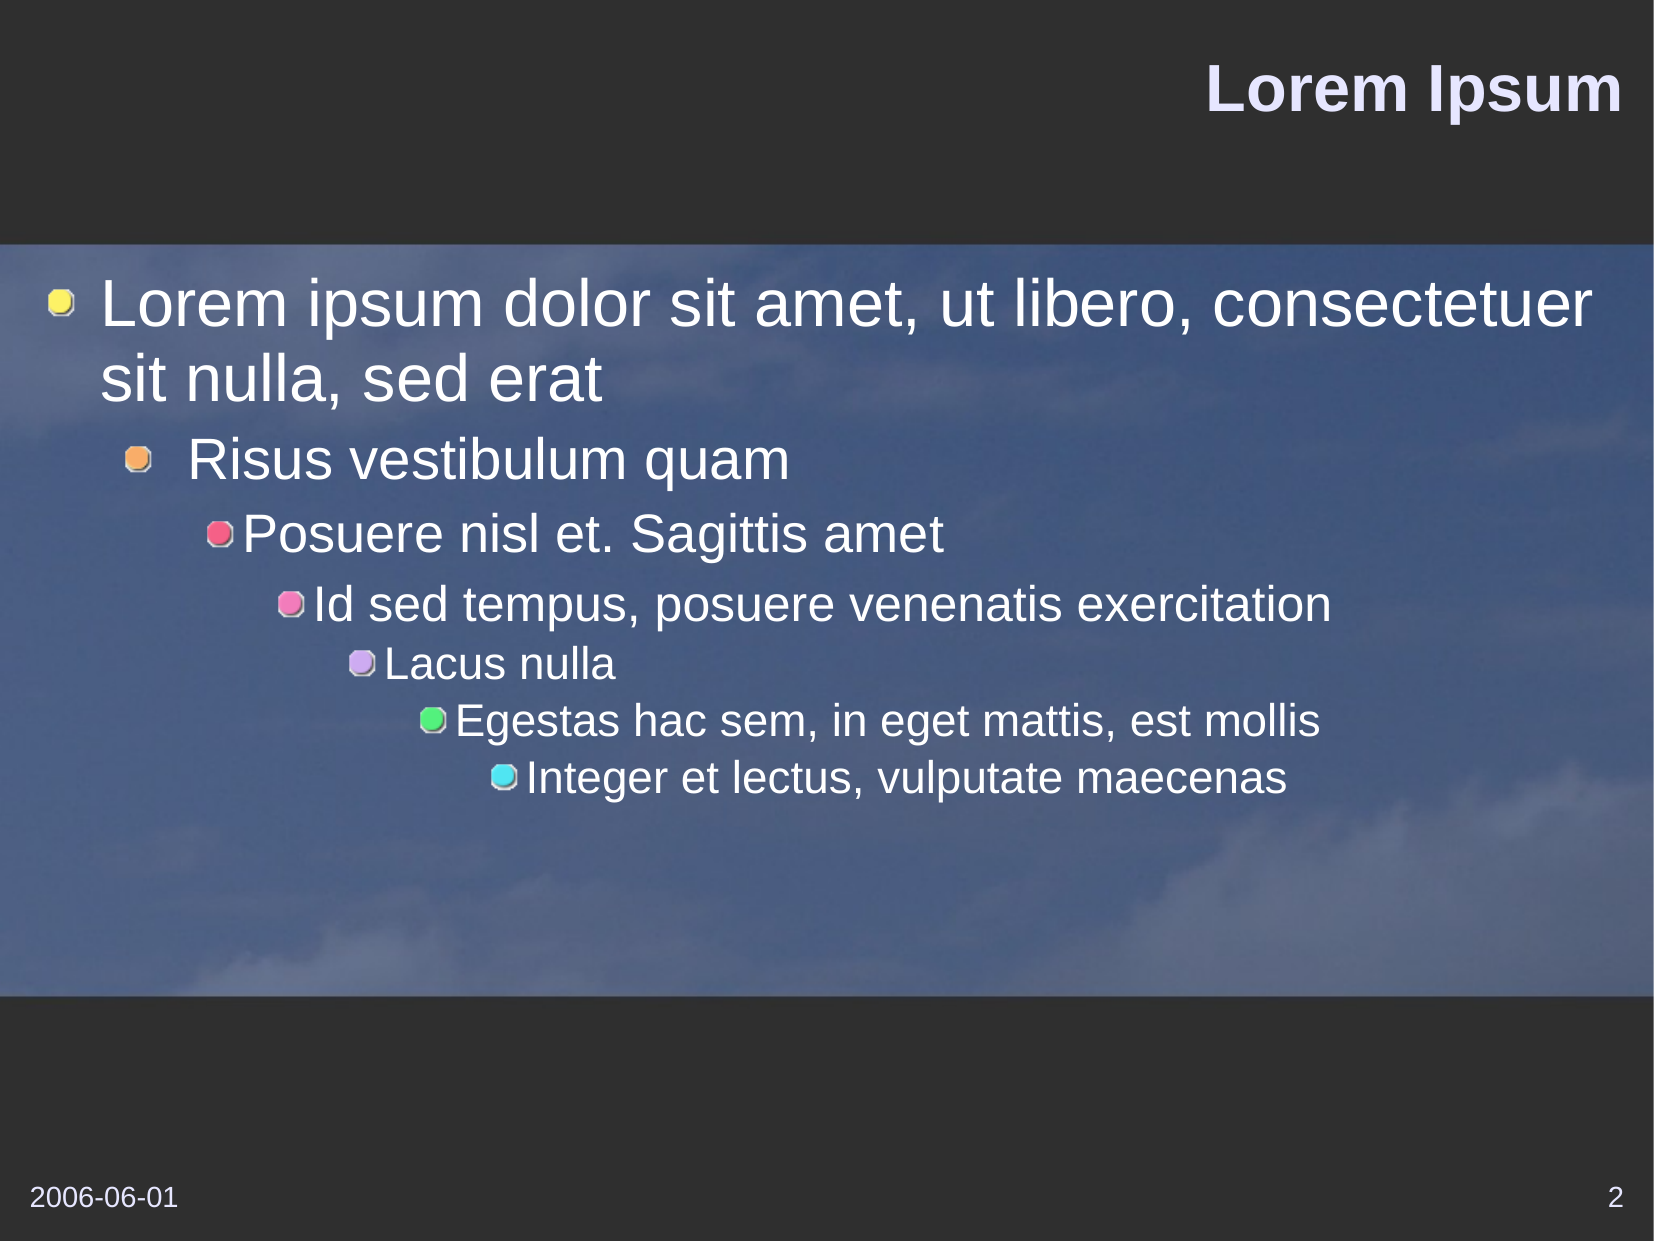

# Lorem Ipsum
Lorem ipsum dolor sit amet, ut libero, consectetuer sit nulla, sed erat
 Risus vestibulum quam
Posuere nisl et. Sagittis amet
Id sed tempus, posuere venenatis exercitation
Lacus nulla
Egestas hac sem, in eget mattis, est mollis
Integer et lectus, vulputate maecenas
2006-06-01
2